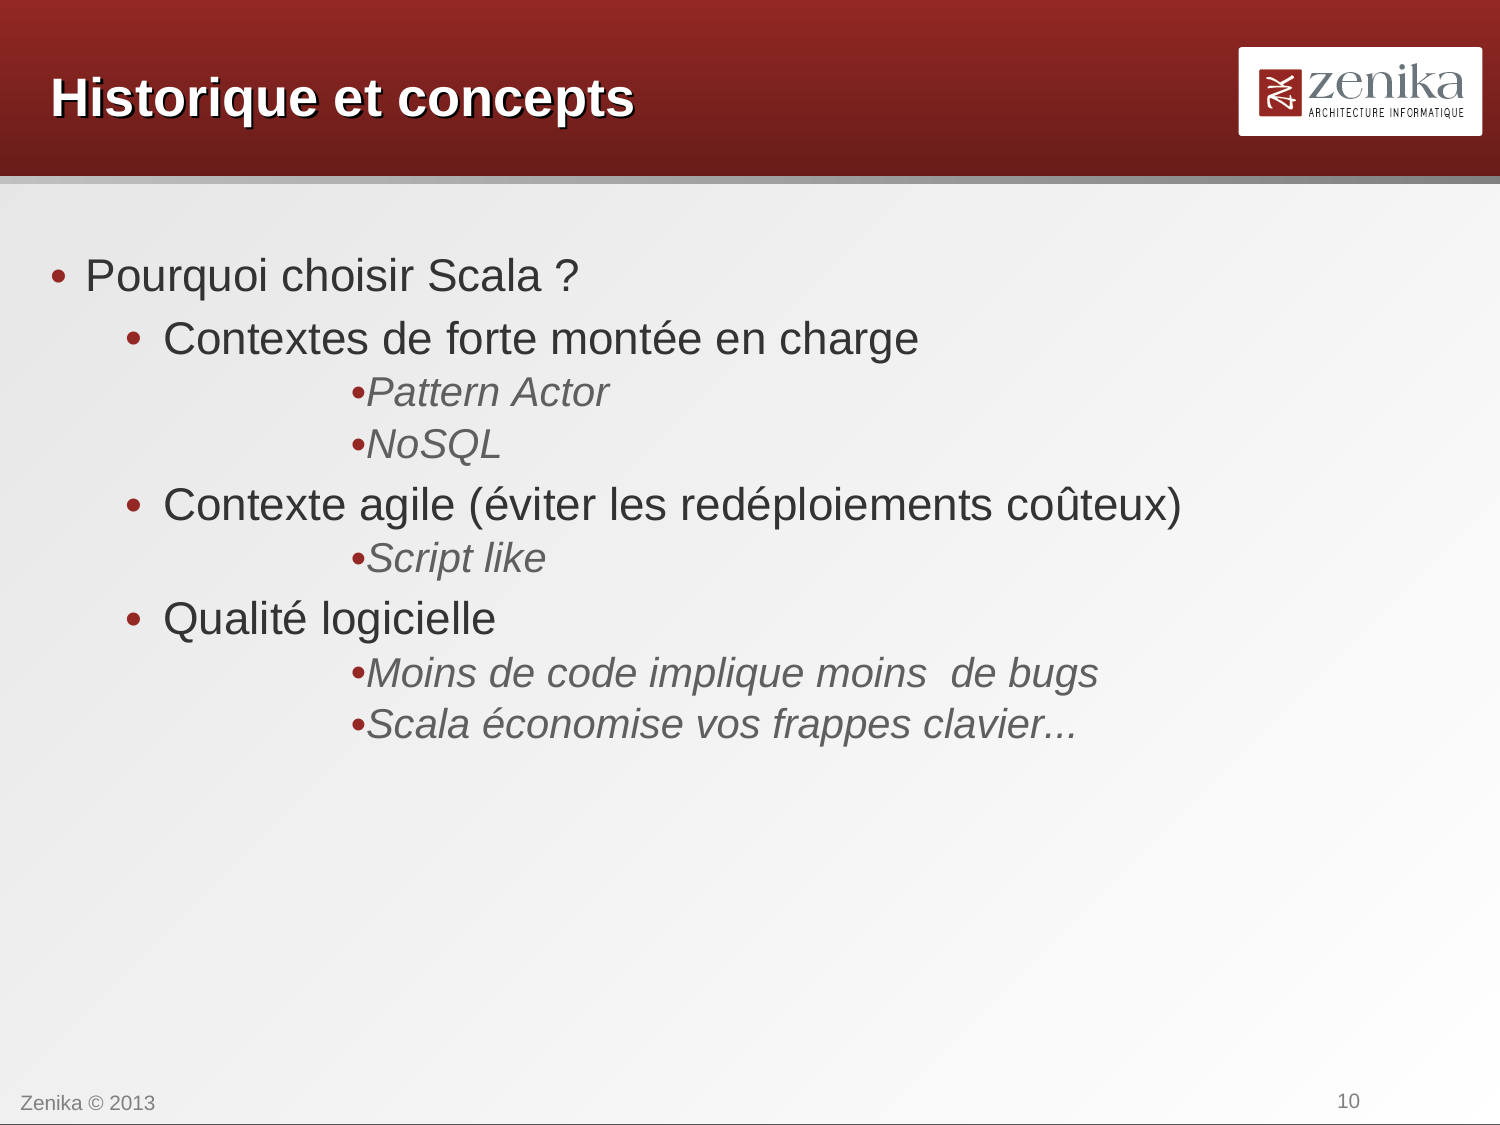

# Historique et concepts
Pourquoi choisir Scala ?
Contextes de forte montée en charge
Pattern Actor
NoSQL
Contexte agile (éviter les redéploiements coûteux)
Script like
Qualité logicielle
Moins de code implique moins de bugs
Scala économise vos frappes clavier...